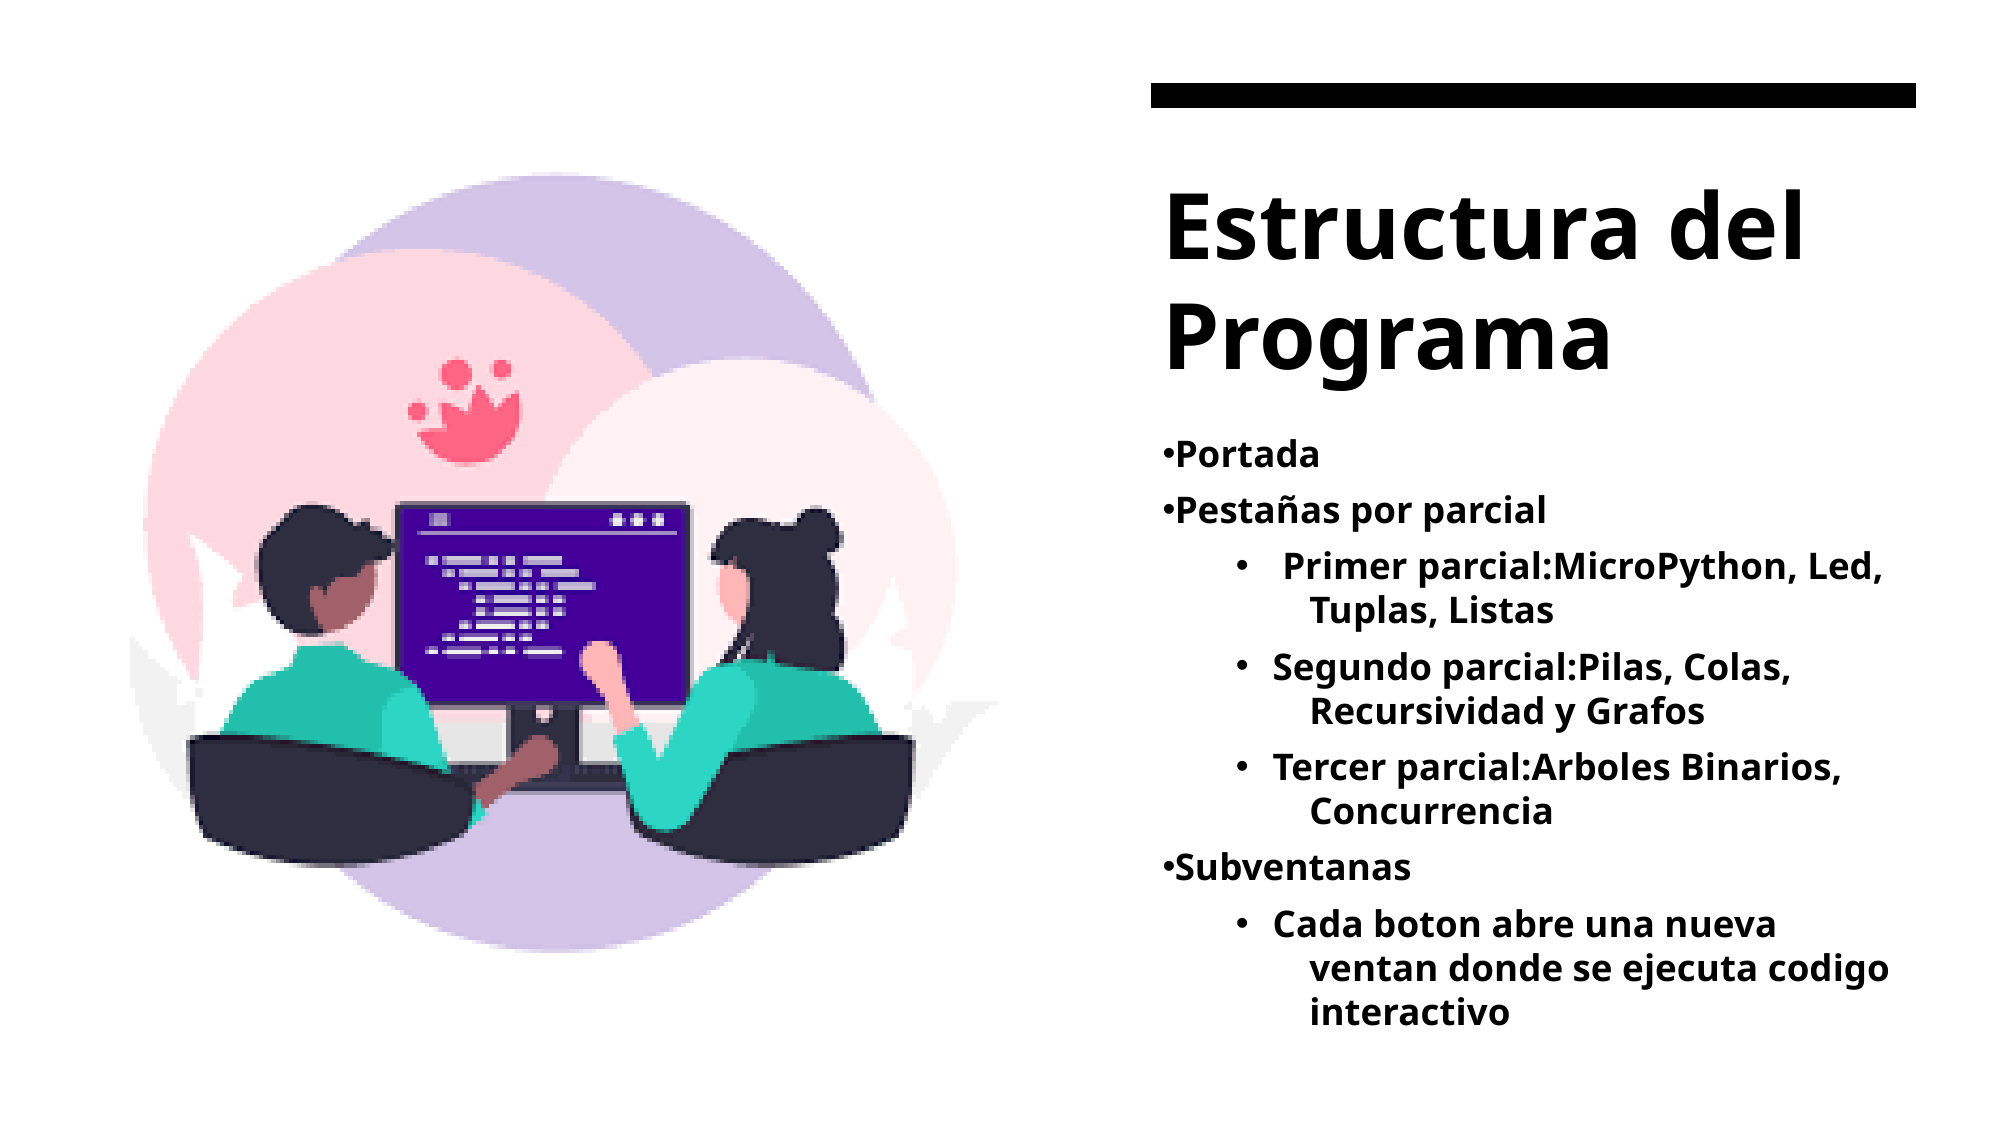

# Estructura del Programa
Portada
Pestañas por parcial
 Primer parcial:MicroPython, Led, Tuplas, Listas
Segundo parcial:Pilas, Colas, Recursividad y Grafos
Tercer parcial:Arboles Binarios, Concurrencia
Subventanas
Cada boton abre una nueva ventan donde se ejecuta codigo interactivo